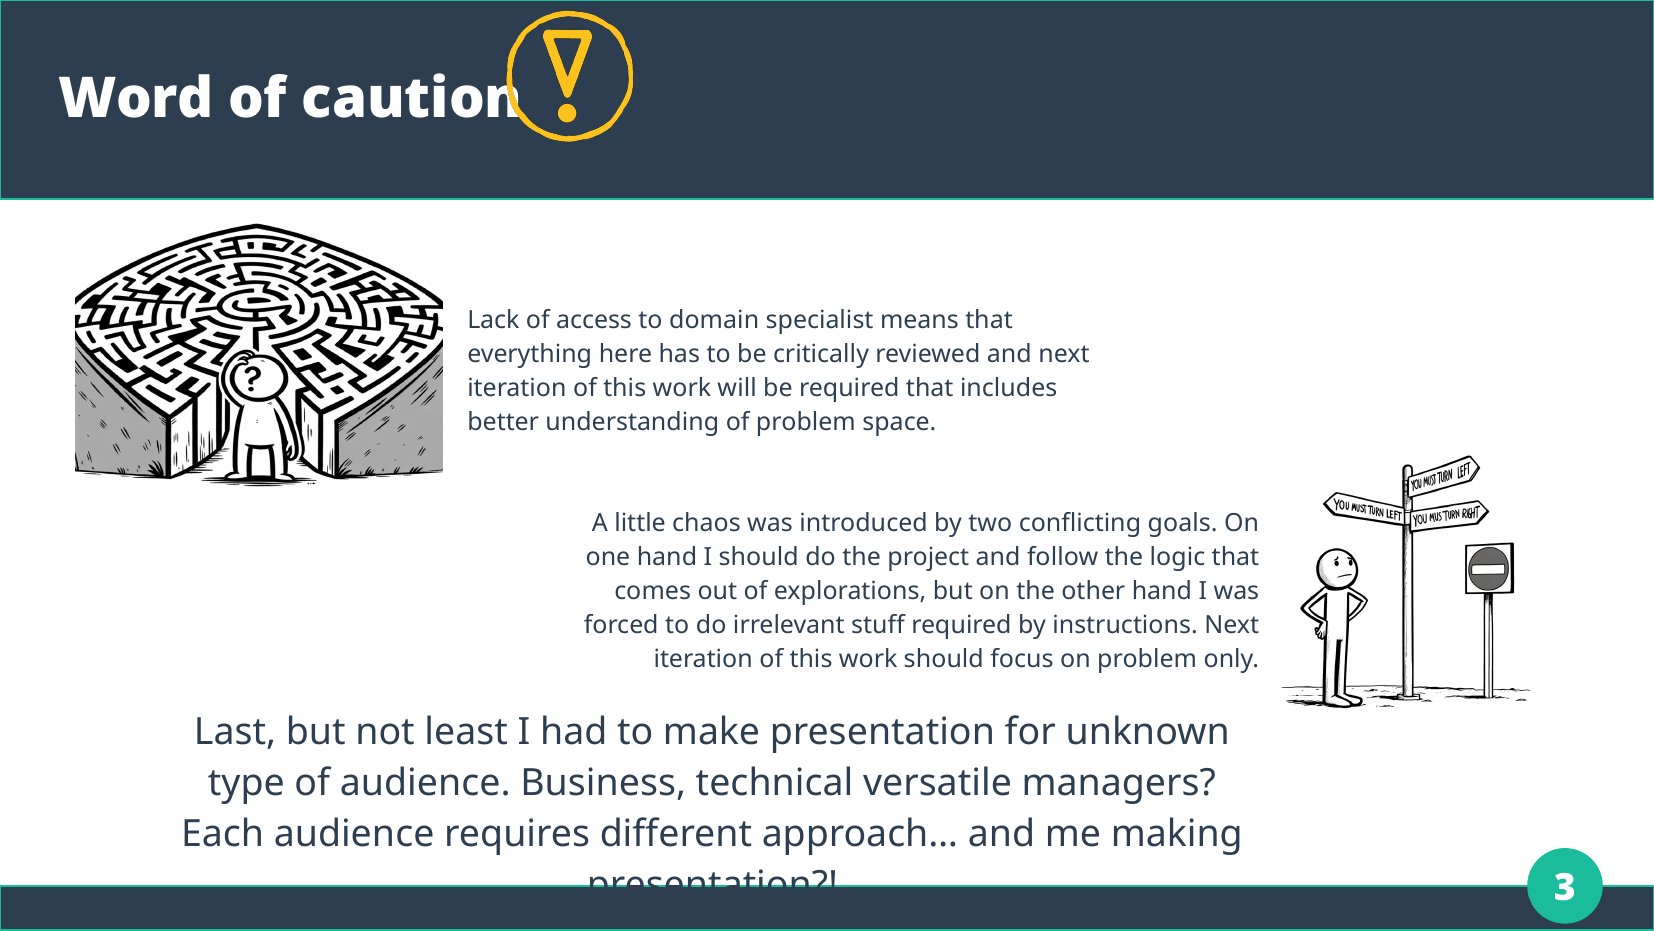

# Word of caution
Lack of access to domain specialist means that everything here has to be critically reviewed and next iteration of this work will be required that includes better understanding of problem space.
A little chaos was introduced by two conflicting goals. On one hand I should do the project and follow the logic that comes out of explorations, but on the other hand I was forced to do irrelevant stuff required by instructions. Next iteration of this work should focus on problem only.
Last, but not least I had to make presentation for unknown type of audience. Business, technical versatile managers? Each audience requires different approach… and me making presentation?!
3